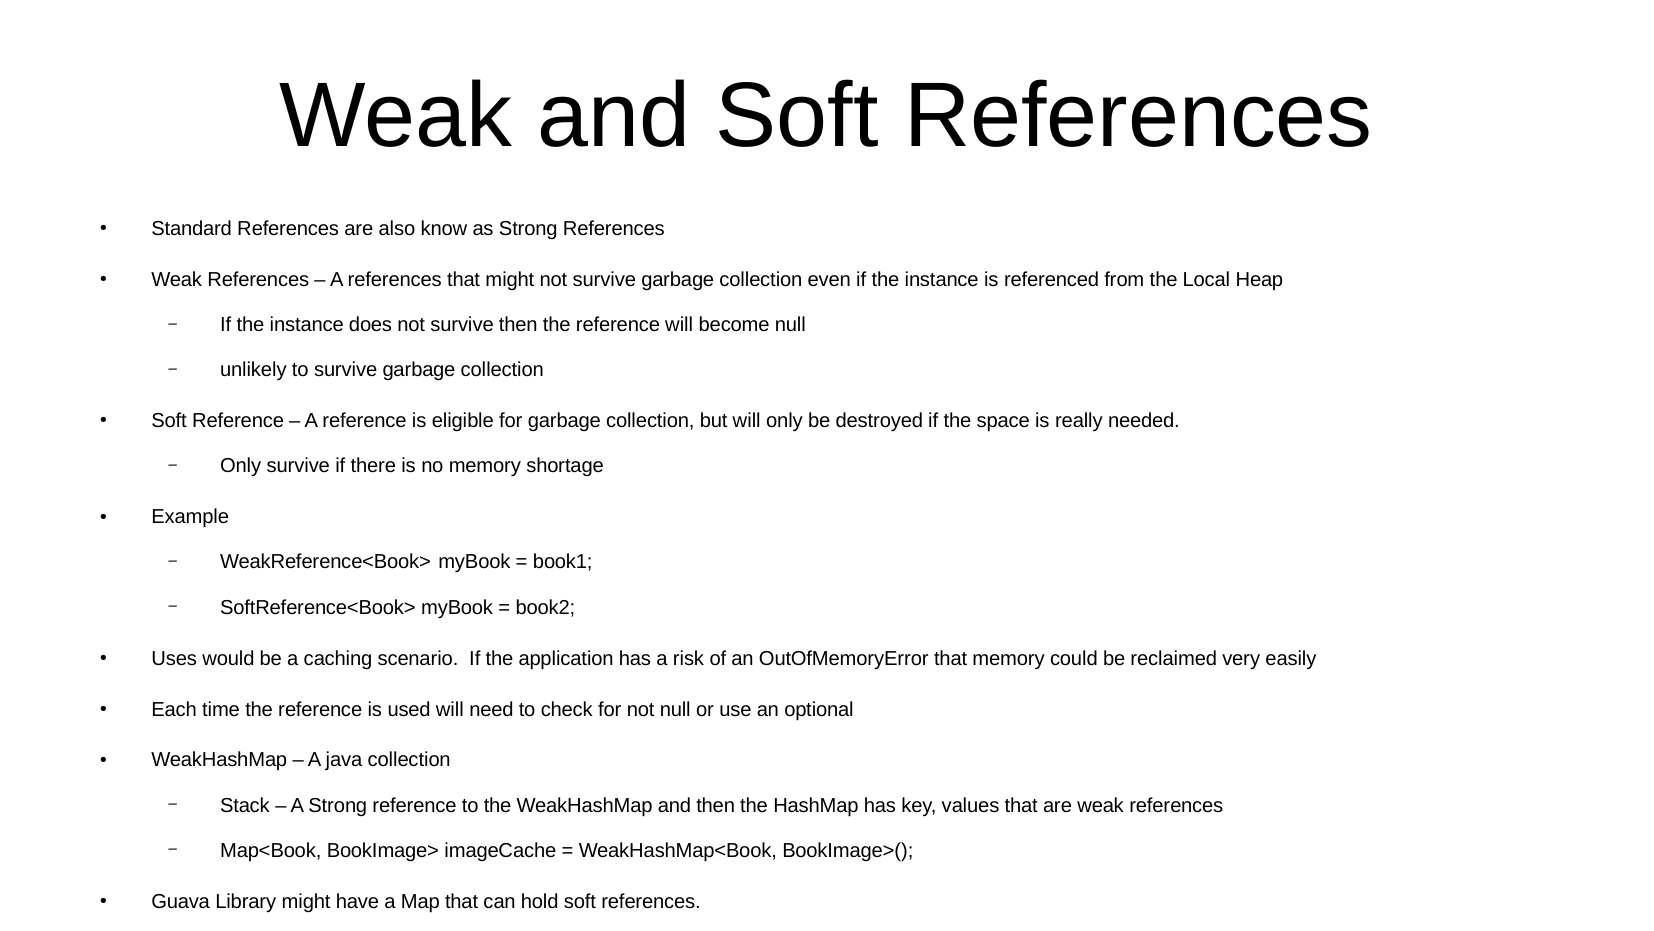

# Weak and Soft References
Standard References are also know as Strong References
Weak References – A references that might not survive garbage collection even if the instance is referenced from the Local Heap
If the instance does not survive then the reference will become null
unlikely to survive garbage collection
Soft Reference – A reference is eligible for garbage collection, but will only be destroyed if the space is really needed.
Only survive if there is no memory shortage
Example
WeakReference<Book>	myBook = book1;
SoftReference<Book> myBook = book2;
Uses would be a caching scenario. If the application has a risk of an OutOfMemoryError that memory could be reclaimed very easily
Each time the reference is used will need to check for not null or use an optional
WeakHashMap – A java collection
Stack – A Strong reference to the WeakHashMap and then the HashMap has key, values that are weak references
Map<Book, BookImage> imageCache = WeakHashMap<Book, BookImage>();
Guava Library might have a Map that can hold soft references.